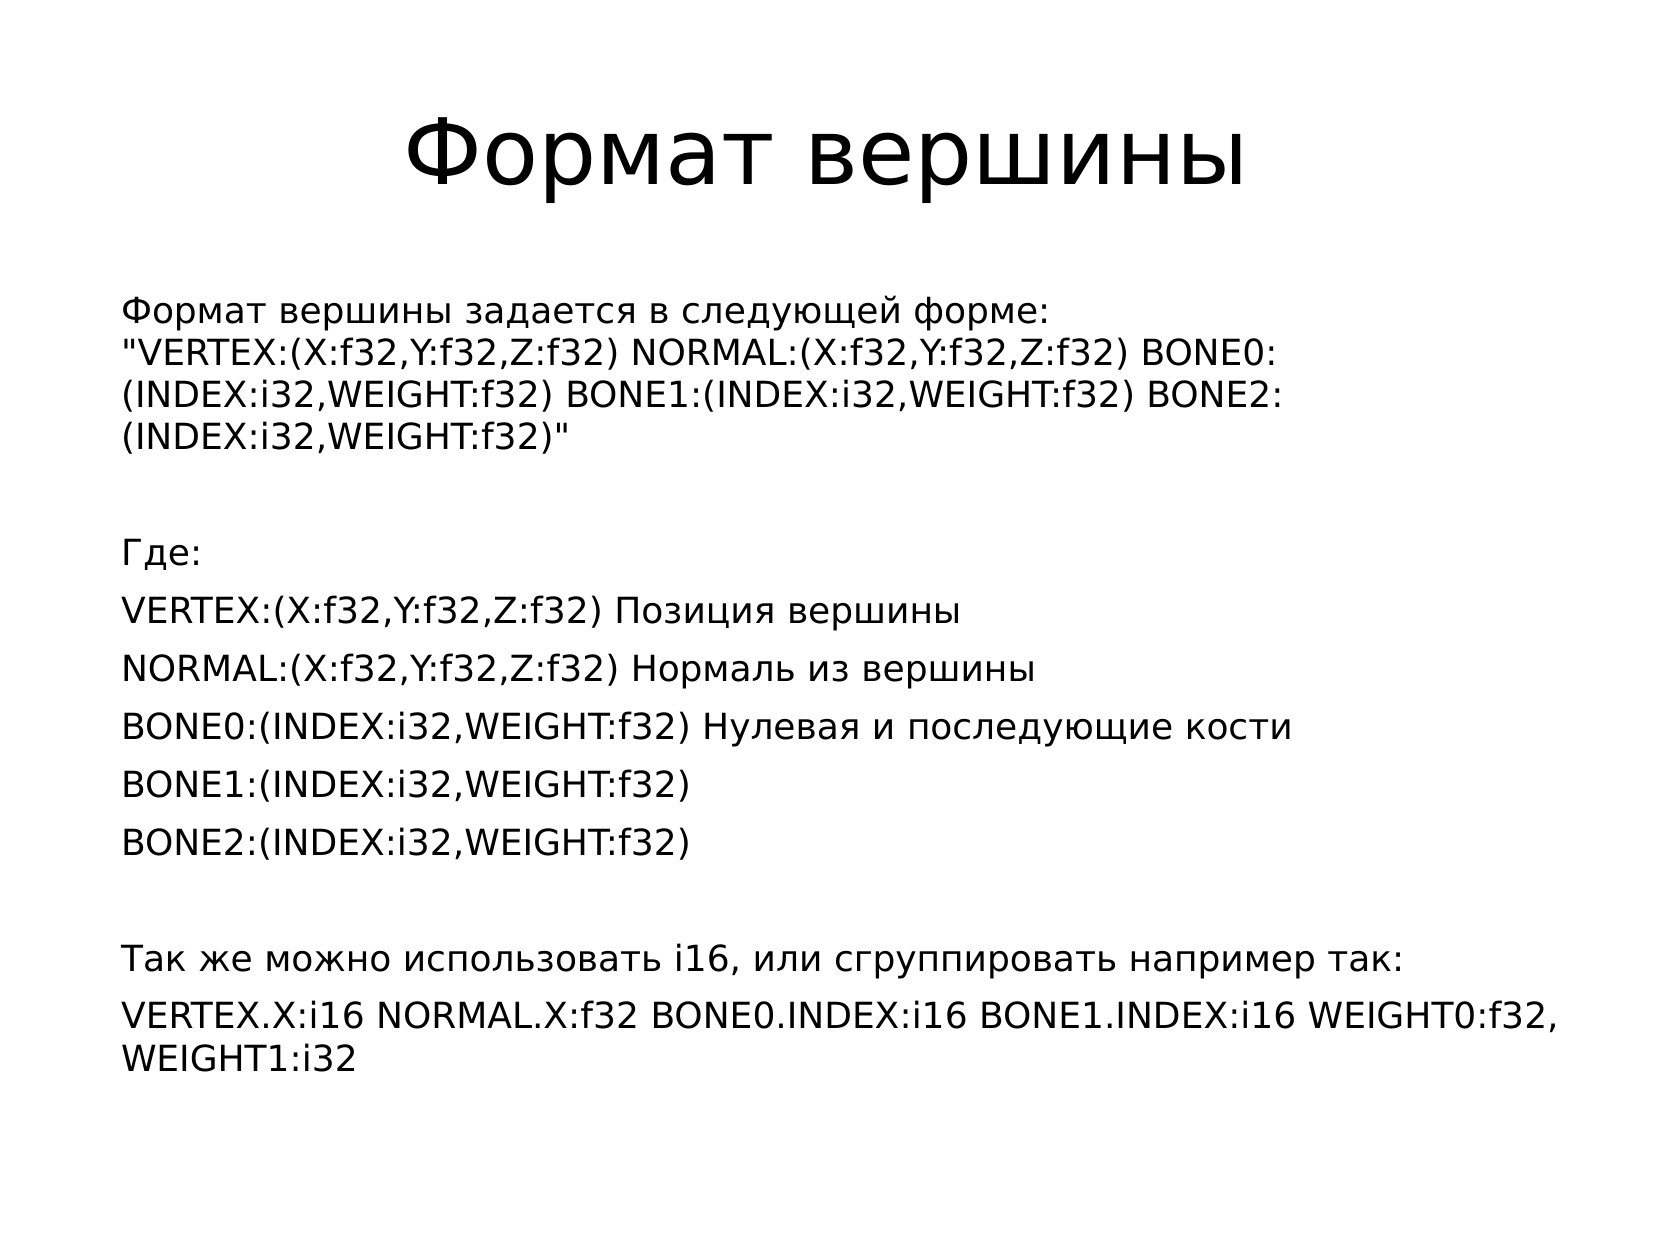

# Формат вершины
Формат вершины задается в следующей форме:
"VERTEX:(X:f32,Y:f32,Z:f32) NORMAL:(X:f32,Y:f32,Z:f32) BONE0:(INDEX:i32,WEIGHT:f32) BONE1:(INDEX:i32,WEIGHT:f32) BONE2:(INDEX:i32,WEIGHT:f32)"
Где:
VERTEX:(X:f32,Y:f32,Z:f32) Позиция вершины
NORMAL:(X:f32,Y:f32,Z:f32) Нормаль из вершины
BONE0:(INDEX:i32,WEIGHT:f32) Нулевая и последующие кости
BONE1:(INDEX:i32,WEIGHT:f32)
BONE2:(INDEX:i32,WEIGHT:f32)
Так же можно использовать i16, или сгруппировать например так:
VERTEX.X:i16 NORMAL.X:f32 BONE0.INDEX:i16 BONE1.INDEX:i16 WEIGHT0:f32, WEIGHT1:i32